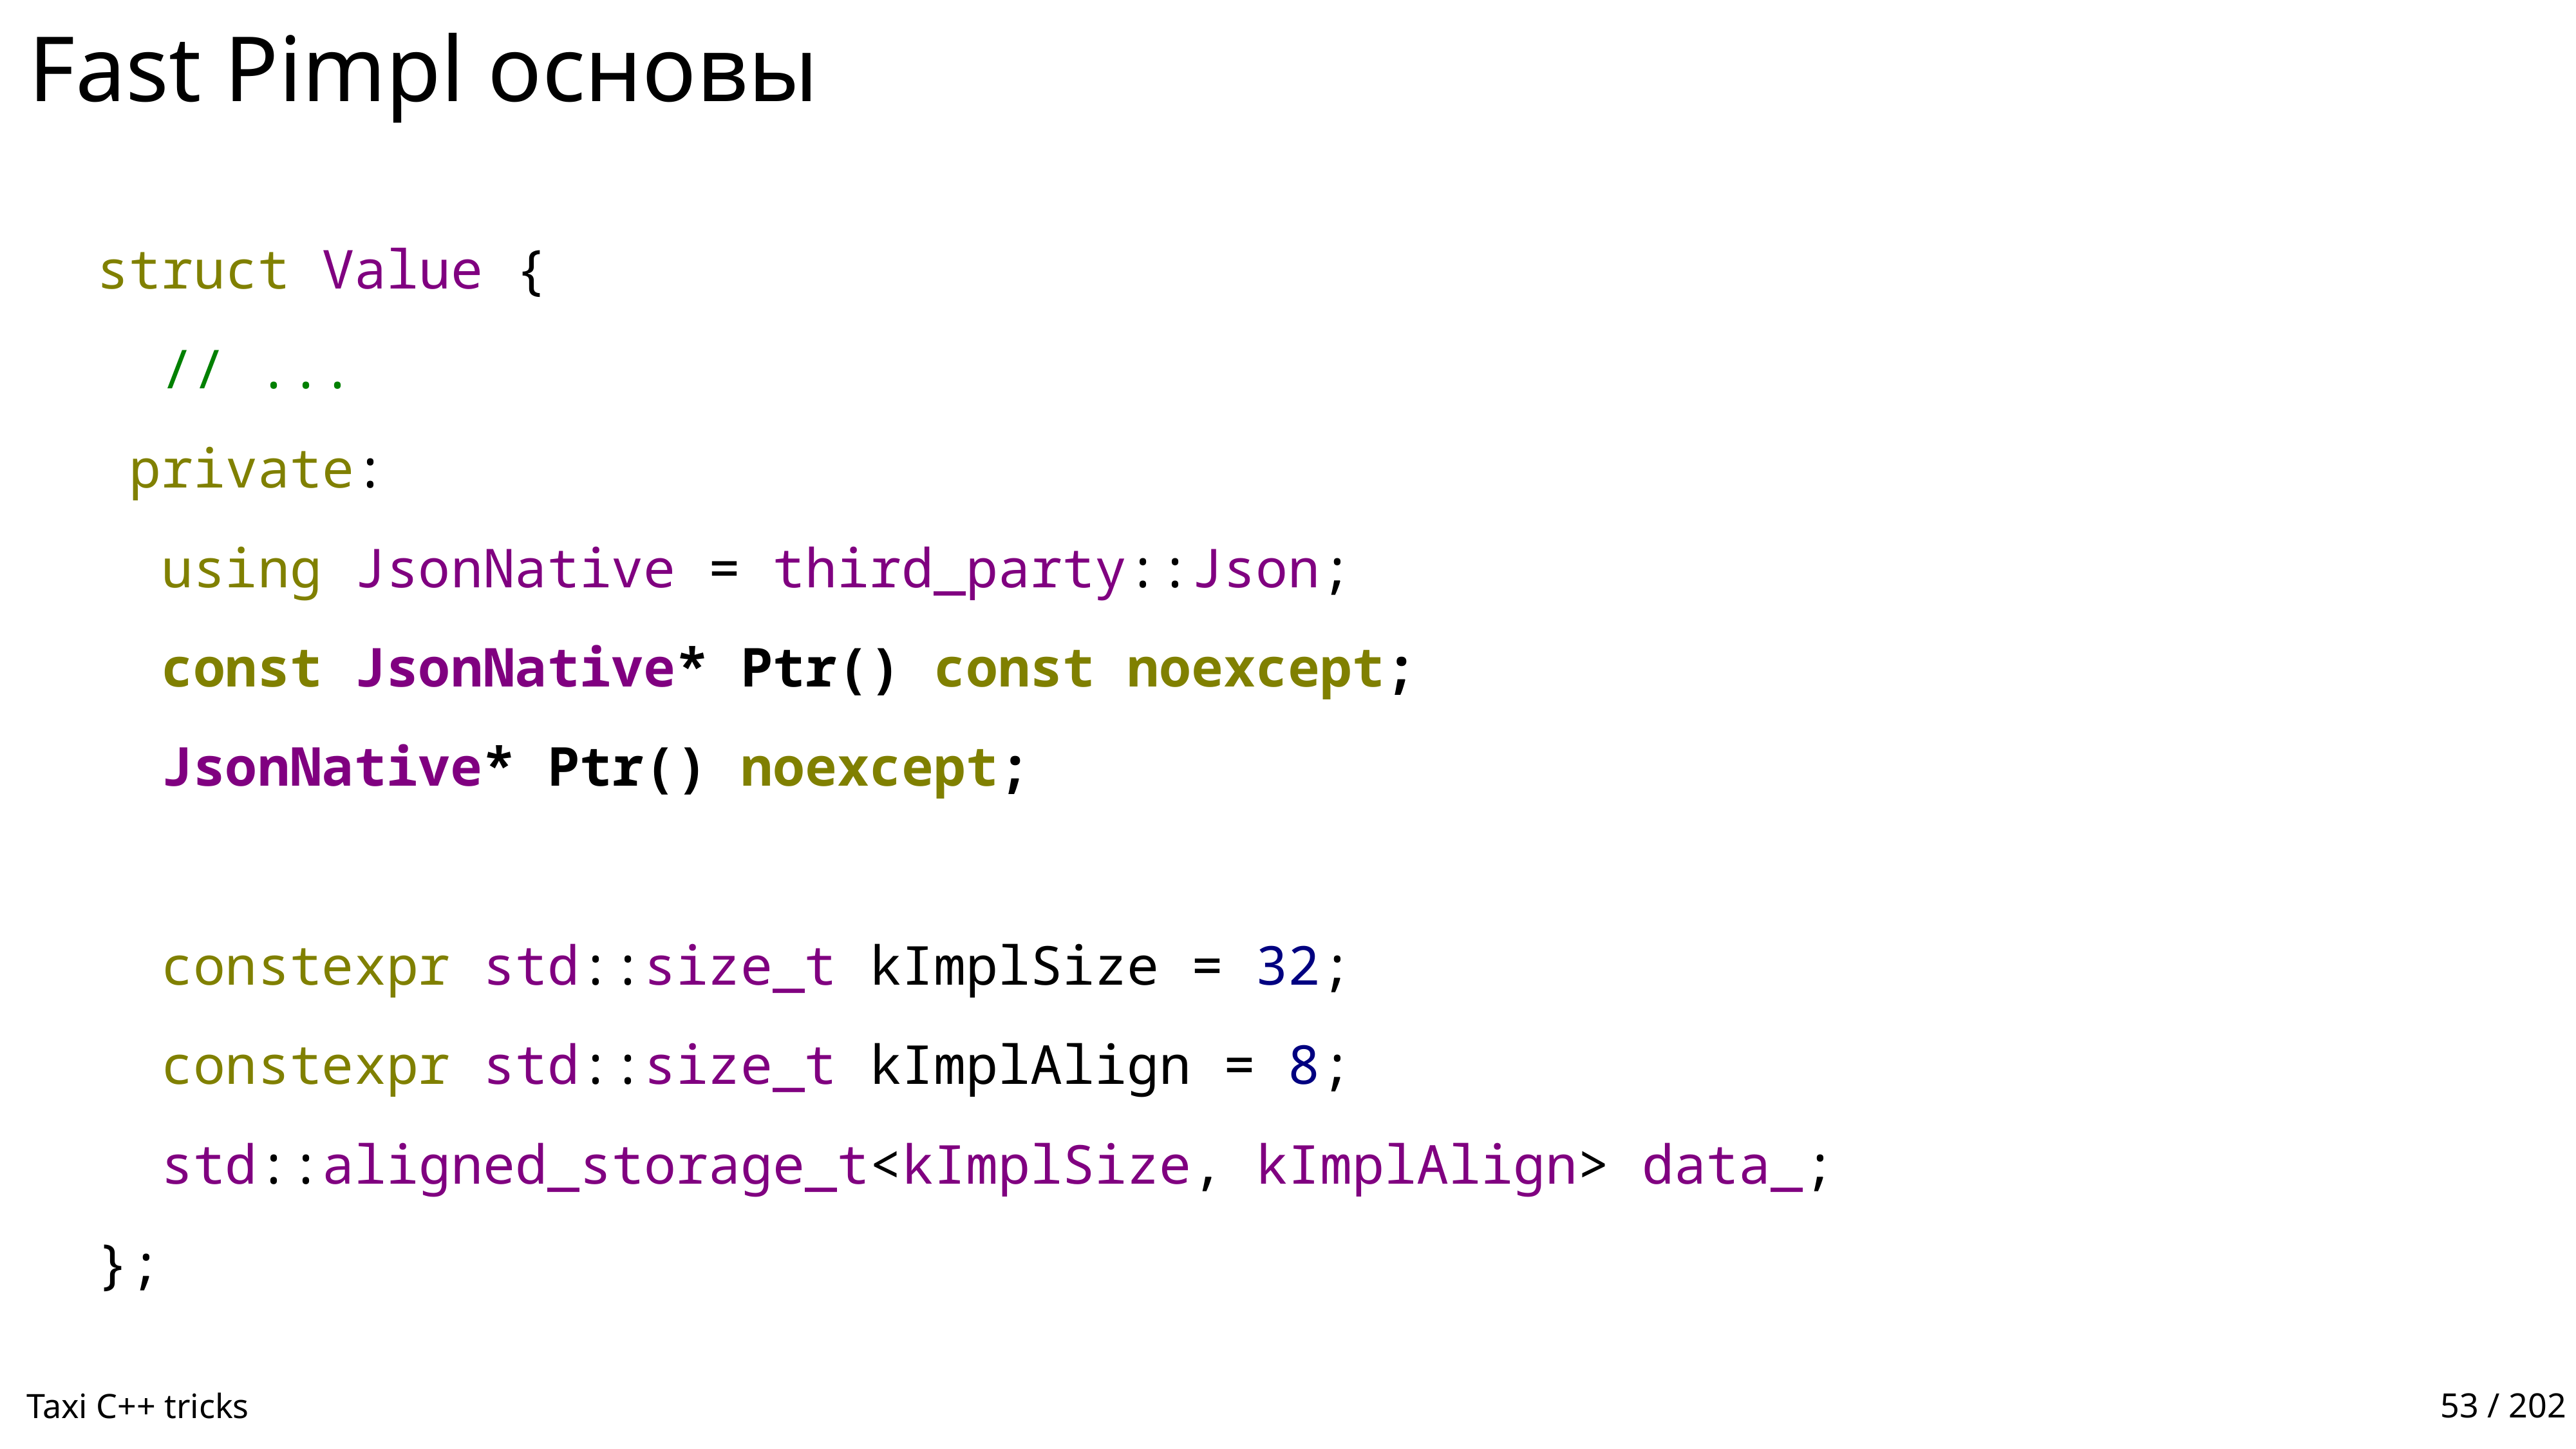

# Fast Pimpl основы
struct Value {
 // ...
 private:
 using JsonNative = third_party::Json;
 const JsonNative* Ptr() const noexcept;
 JsonNative* Ptr() noexcept;
 constexpr std::size_t kImplSize = 32;
 constexpr std::size_t kImplAlign = 8;
 std::aligned_storage_t<kImplSize, kImplAlign> data_;
};
Taxi C++ tricks